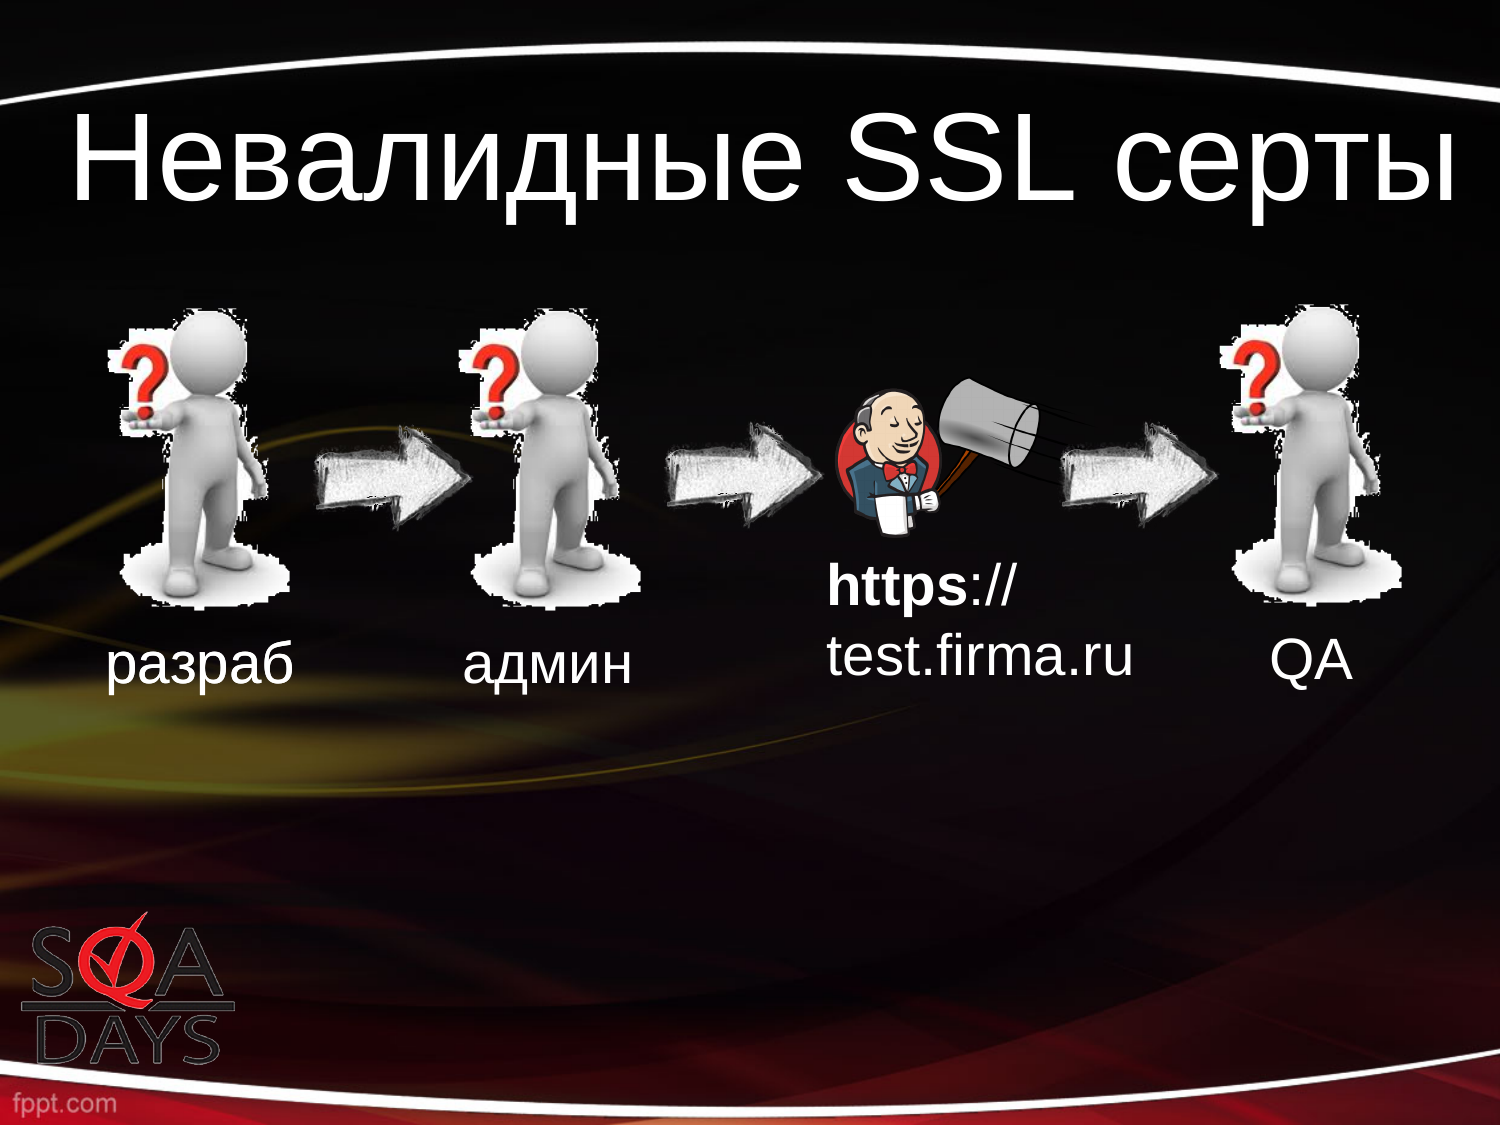

# Невалидные SSL серты
https://
test.firma.ru
QA
разраб
разраб
админ